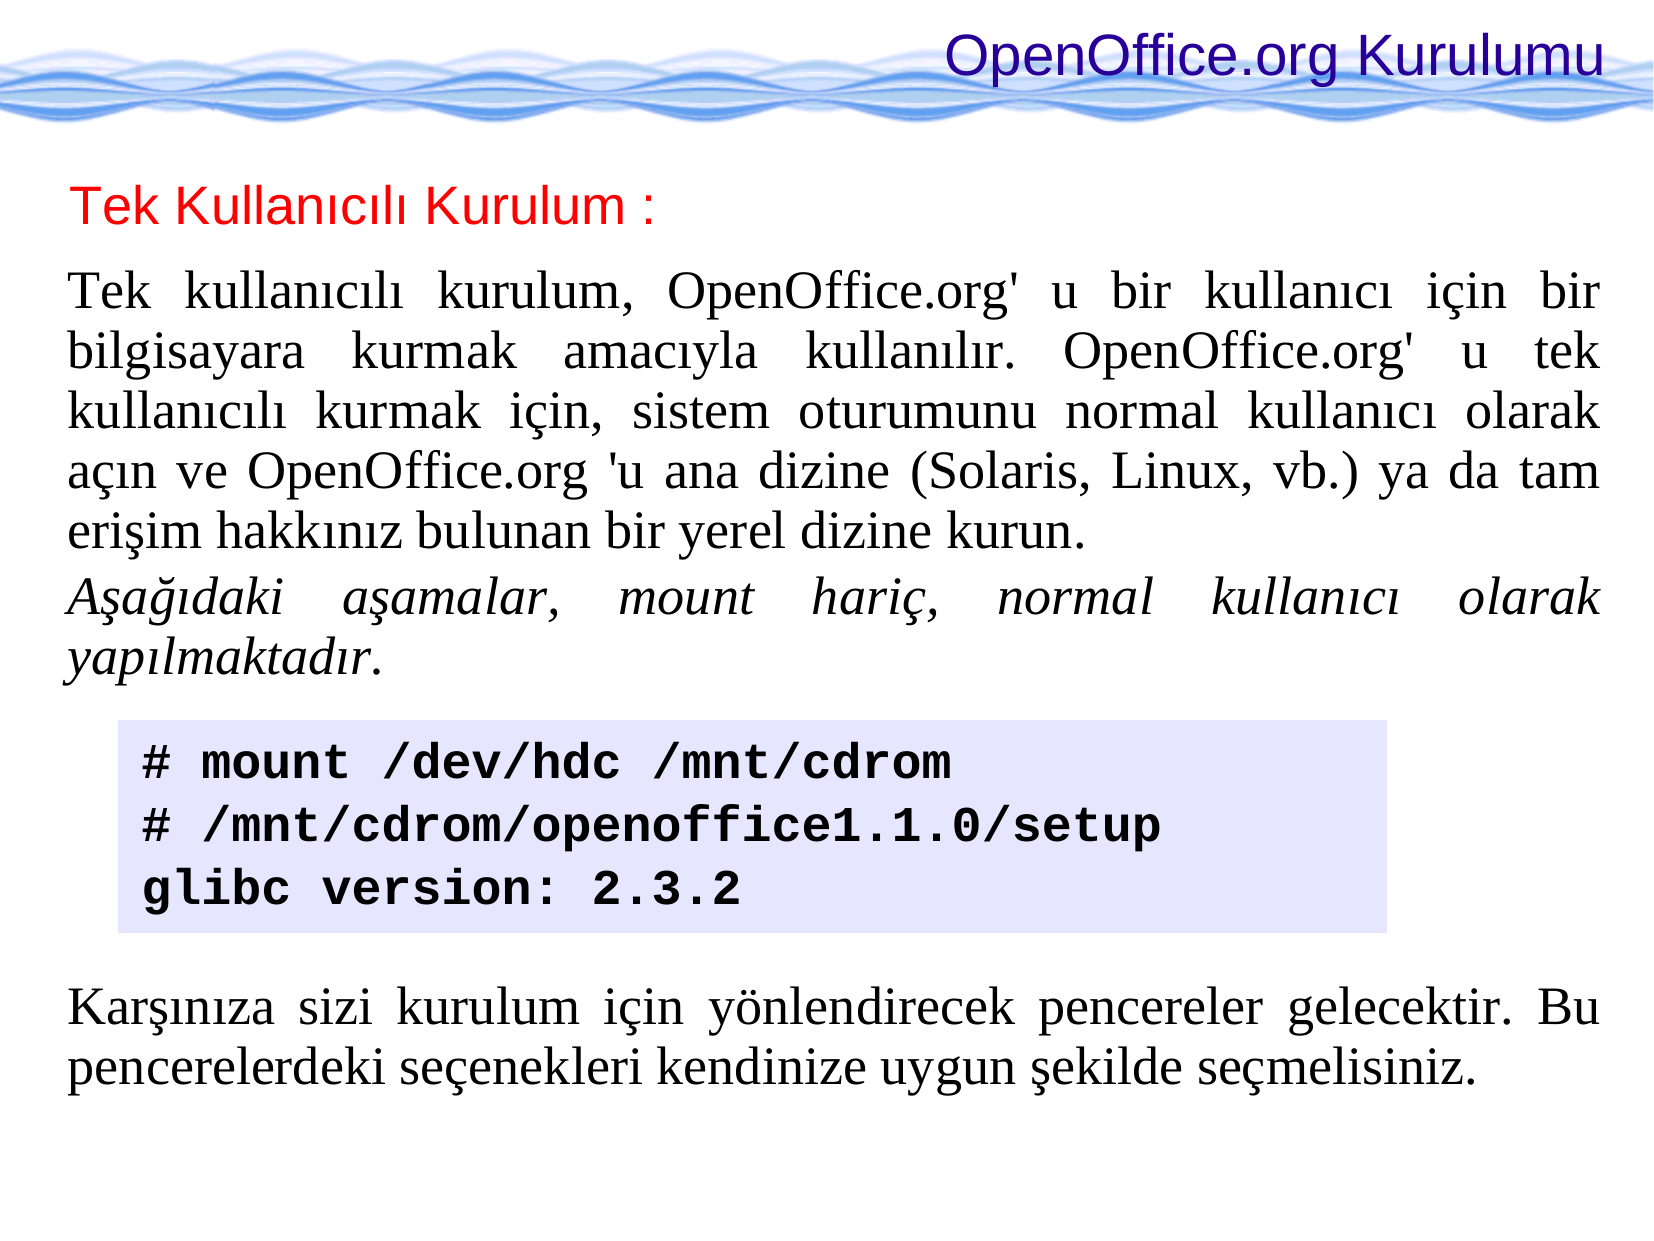

OpenOffice.org Kurulumu
Tek Kullanıcılı Kurulum :
Tek kullanıcılı kurulum, OpenOffice.org' u bir kullanıcı için bir bilgisayara kurmak amacıyla kullanılır. OpenOffice.org' u tek kullanıcılı kurmak için, sistem oturumunu normal kullanıcı olarak açın ve OpenOffice.org 'u ana dizine (Solaris, Linux, vb.) ya da tam erişim hakkınız bulunan bir yerel dizine kurun.
Aşağıdaki aşamalar, mount hariç, normal kullanıcı olarak yapılmaktadır.
	# mount /dev/hdc /mnt/cdrom
	# /mnt/cdrom/openoffice1.1.0/setup
	glibc version: 2.3.2
Karşınıza sizi kurulum için yönlendirecek pencereler gelecektir. Bu pencerelerdeki seçenekleri kendinize uygun şekilde seçmelisiniz.